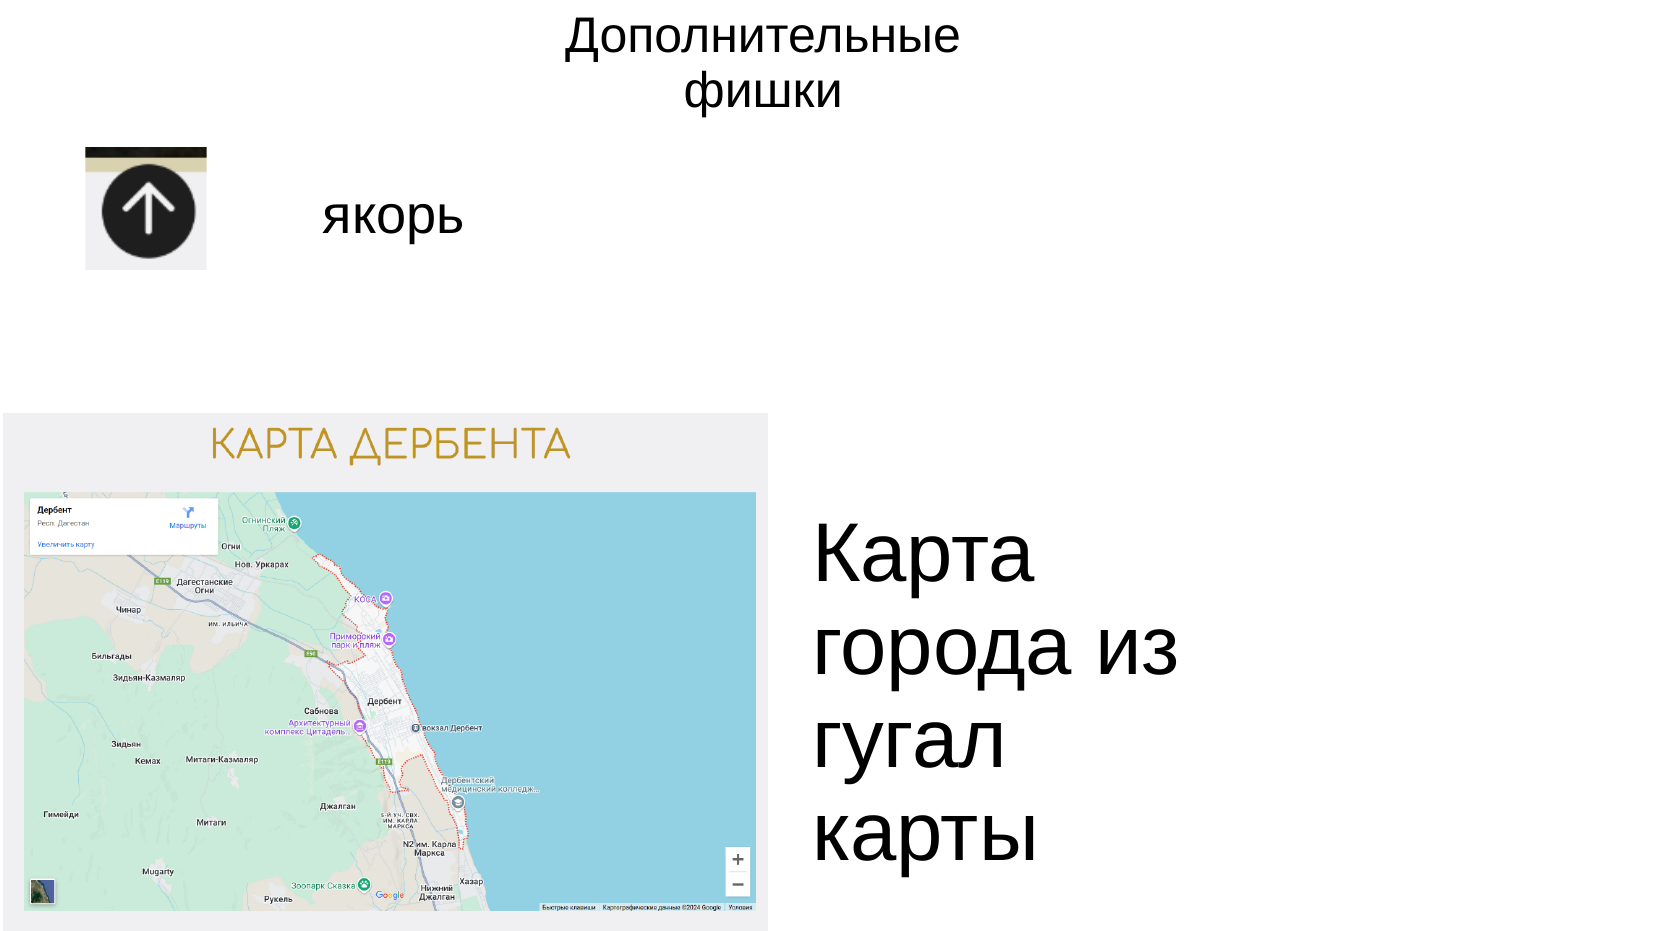

Дополнительные фишки
якорь
Карта города из гугал карты